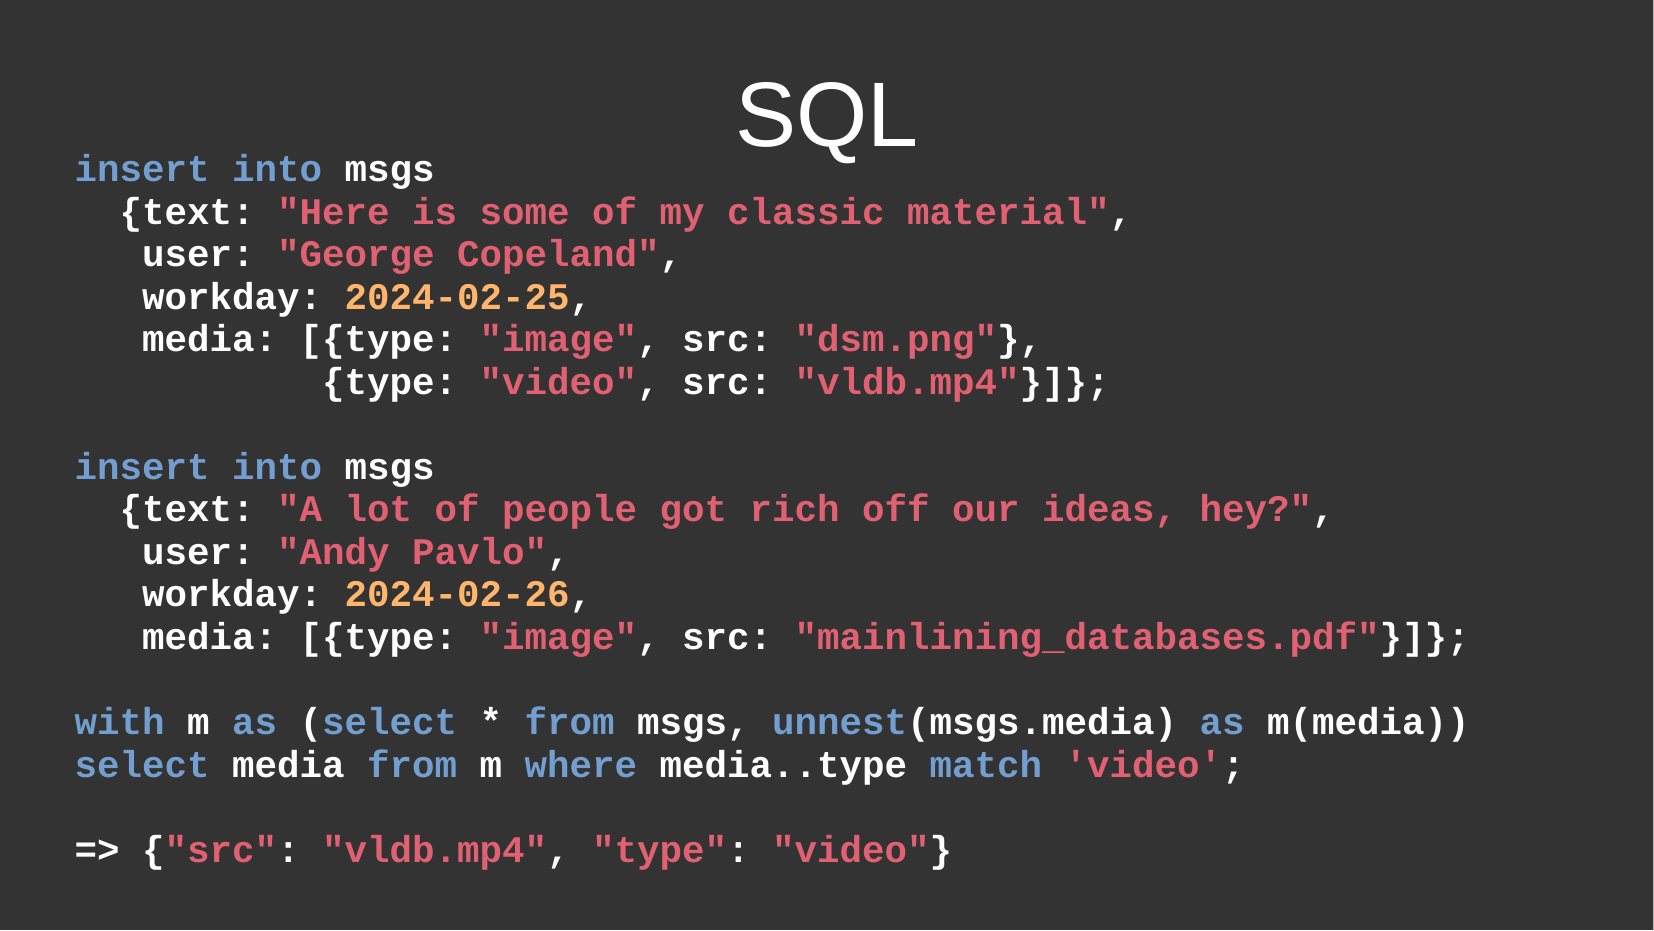

# SQL
insert into msgs
 {text: "Here is some of my classic material",
 user: "George Copeland",
 workday: 2024-02-25,
 media: [{type: "image", src: "dsm.png"},
 {type: "video", src: "vldb.mp4"}]};
insert into msgs
 {text: "A lot of people got rich off our ideas, hey?",
 user: "Andy Pavlo",
 workday: 2024-02-26,
 media: [{type: "image", src: "mainlining_databases.pdf"}]};
with m as (select * from msgs, unnest(msgs.media) as m(media))
select media from m where media..type match 'video';
=> {"src": "vldb.mp4", "type": "video"}